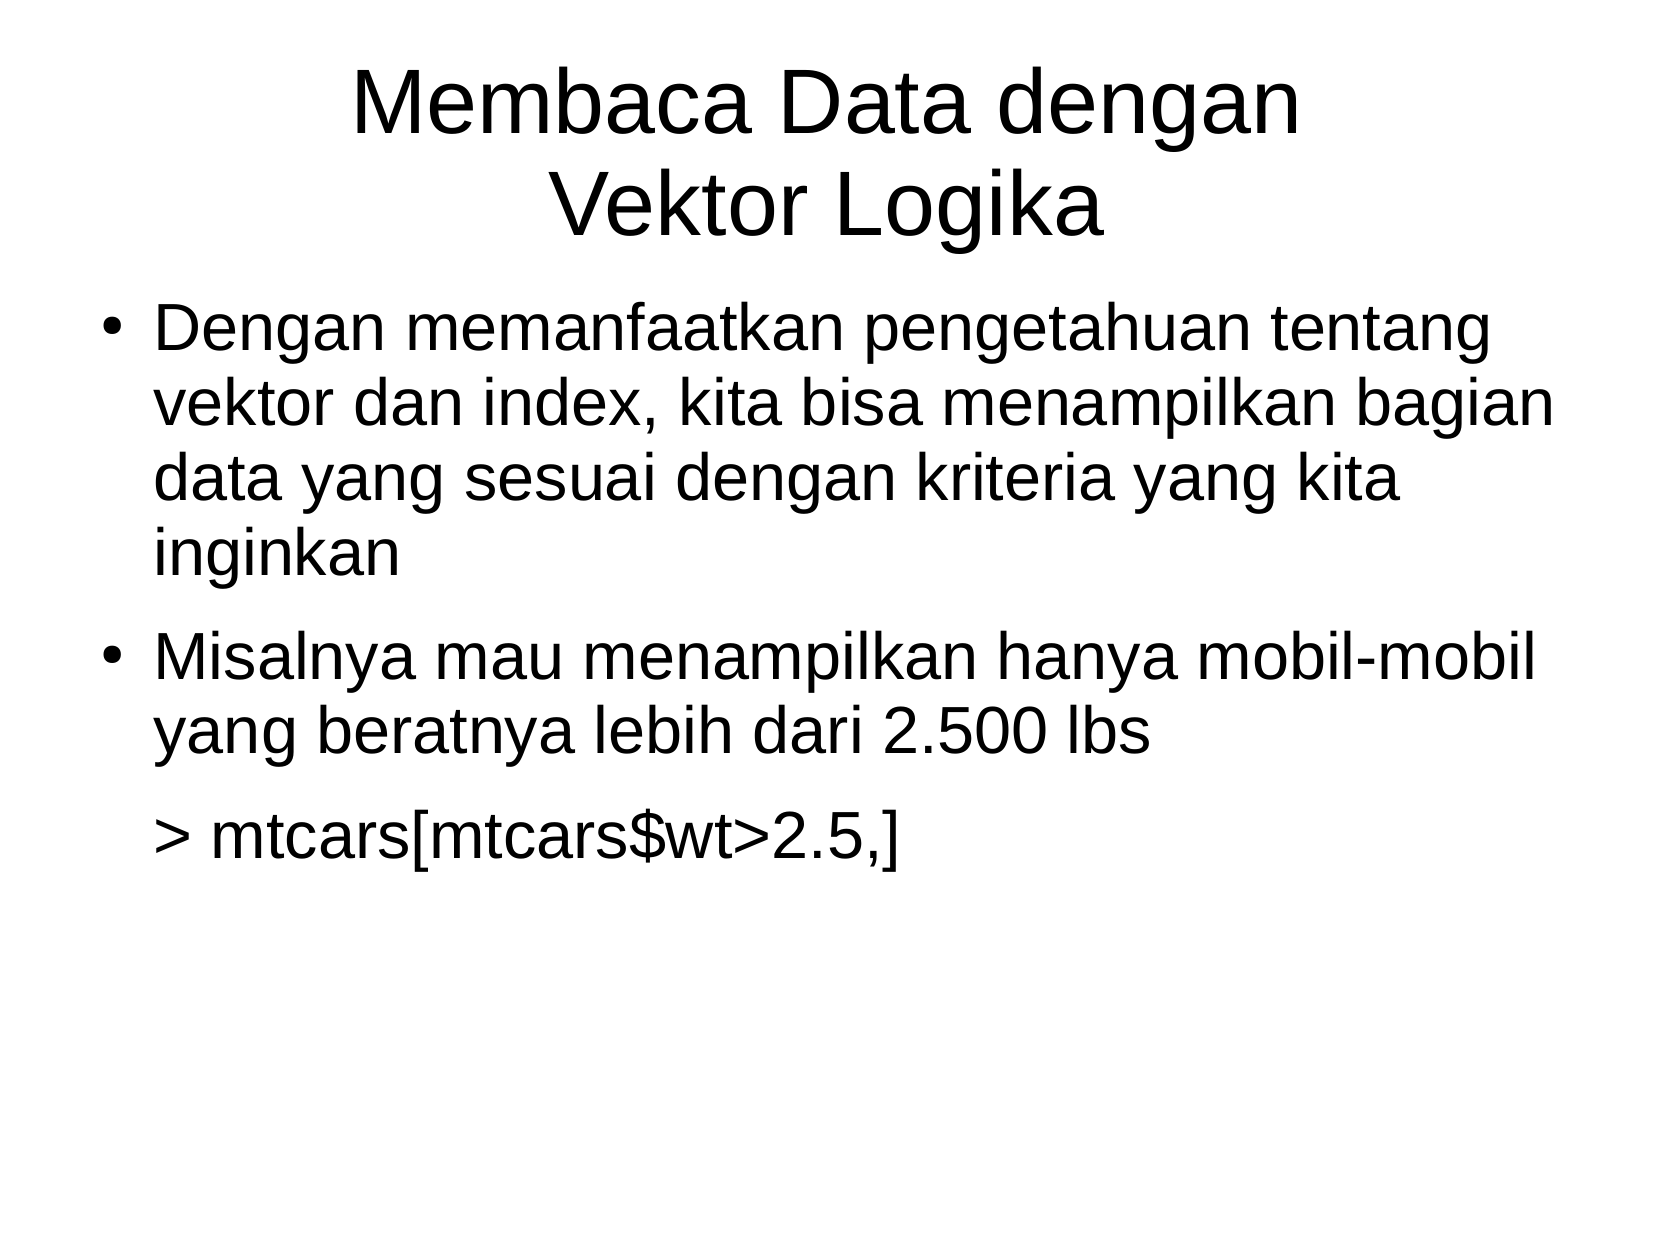

# Membaca Data dengan Vektor Logika
Dengan memanfaatkan pengetahuan tentang vektor dan index, kita bisa menampilkan bagian data yang sesuai dengan kriteria yang kita inginkan
Misalnya mau menampilkan hanya mobil-mobil yang beratnya lebih dari 2.500 lbs
> mtcars[mtcars$wt>2.5,]